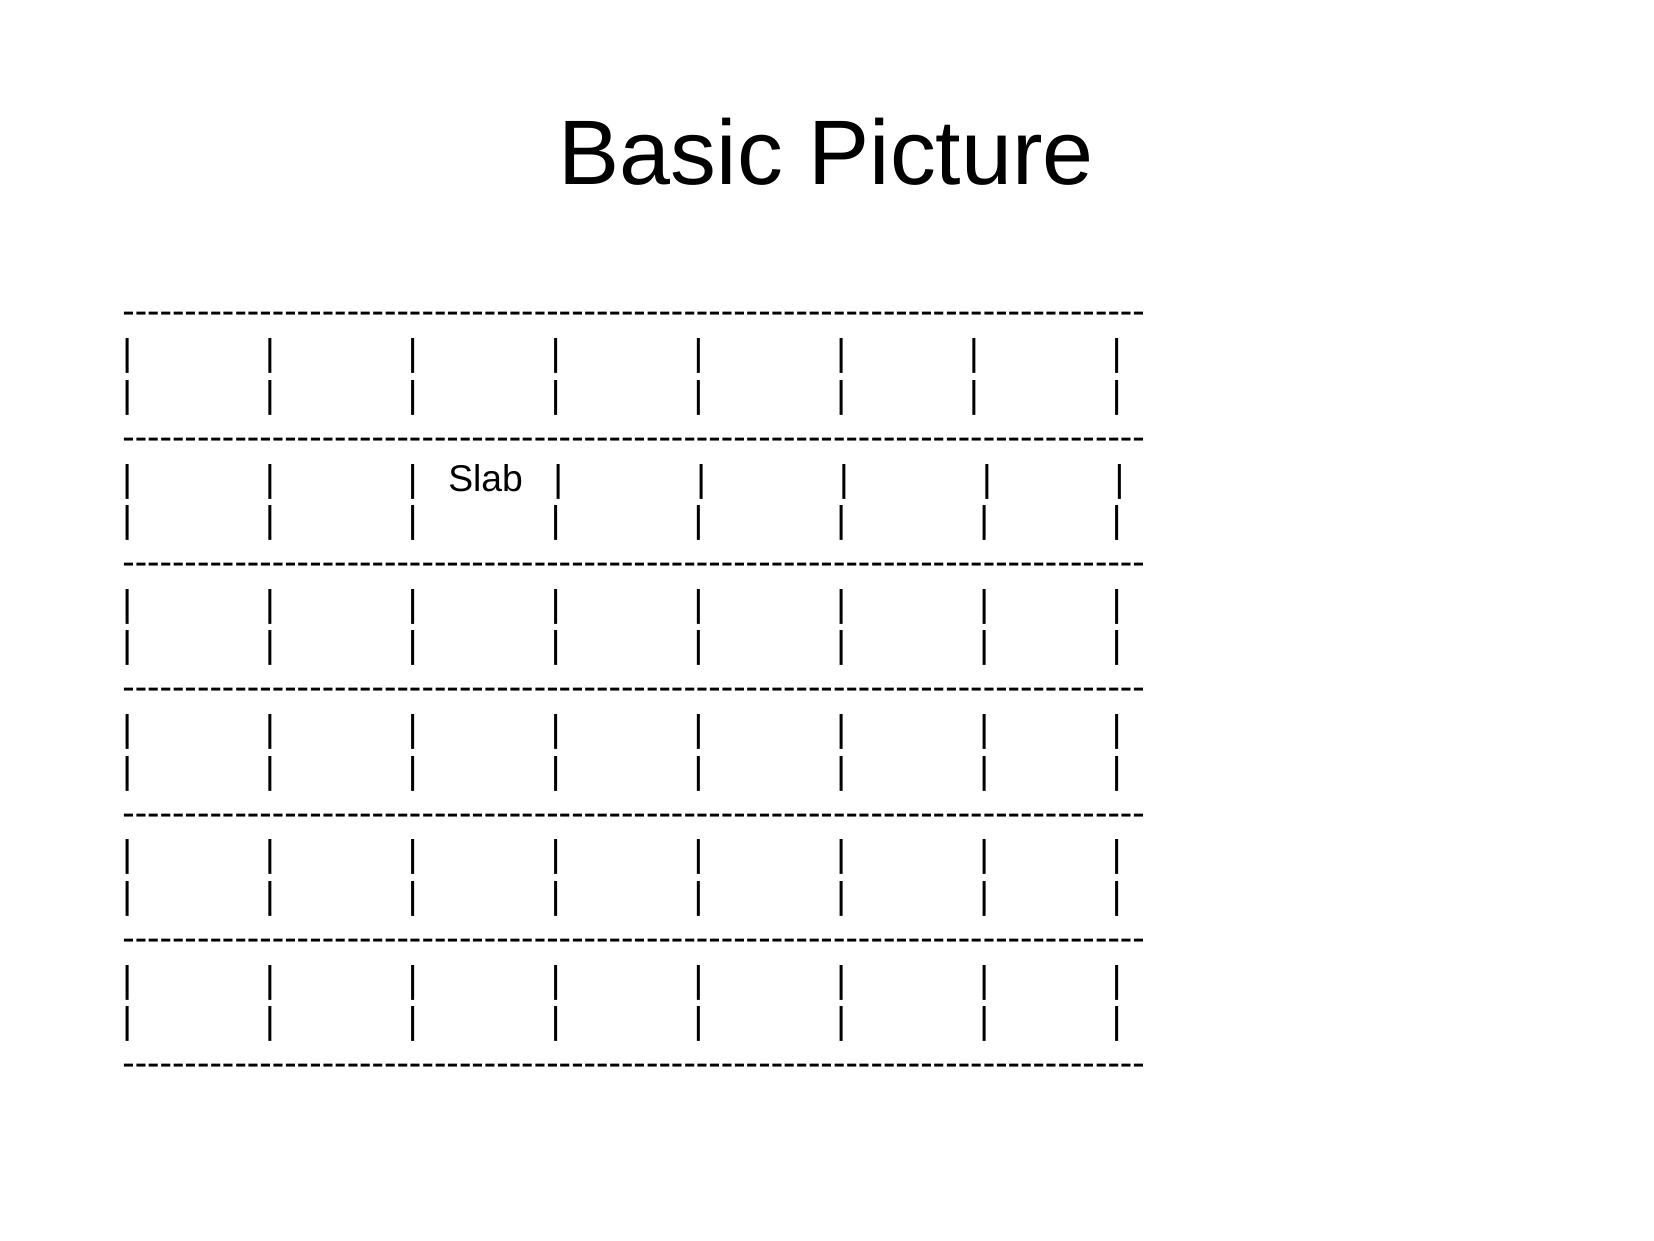

# Basic Picture
----------------------------------------------------------------------------------
| | | | | | | |
| | | | | | | |
----------------------------------------------------------------------------------
| | | Slab | | | | |
| | | | | | | |
----------------------------------------------------------------------------------
| | | | | | | |
| | | | | | | |
----------------------------------------------------------------------------------
| | | | | | | |
| | | | | | | |
----------------------------------------------------------------------------------
| | | | | | | |
| | | | | | | |
----------------------------------------------------------------------------------
| | | | | | | |
| | | | | | | |
----------------------------------------------------------------------------------